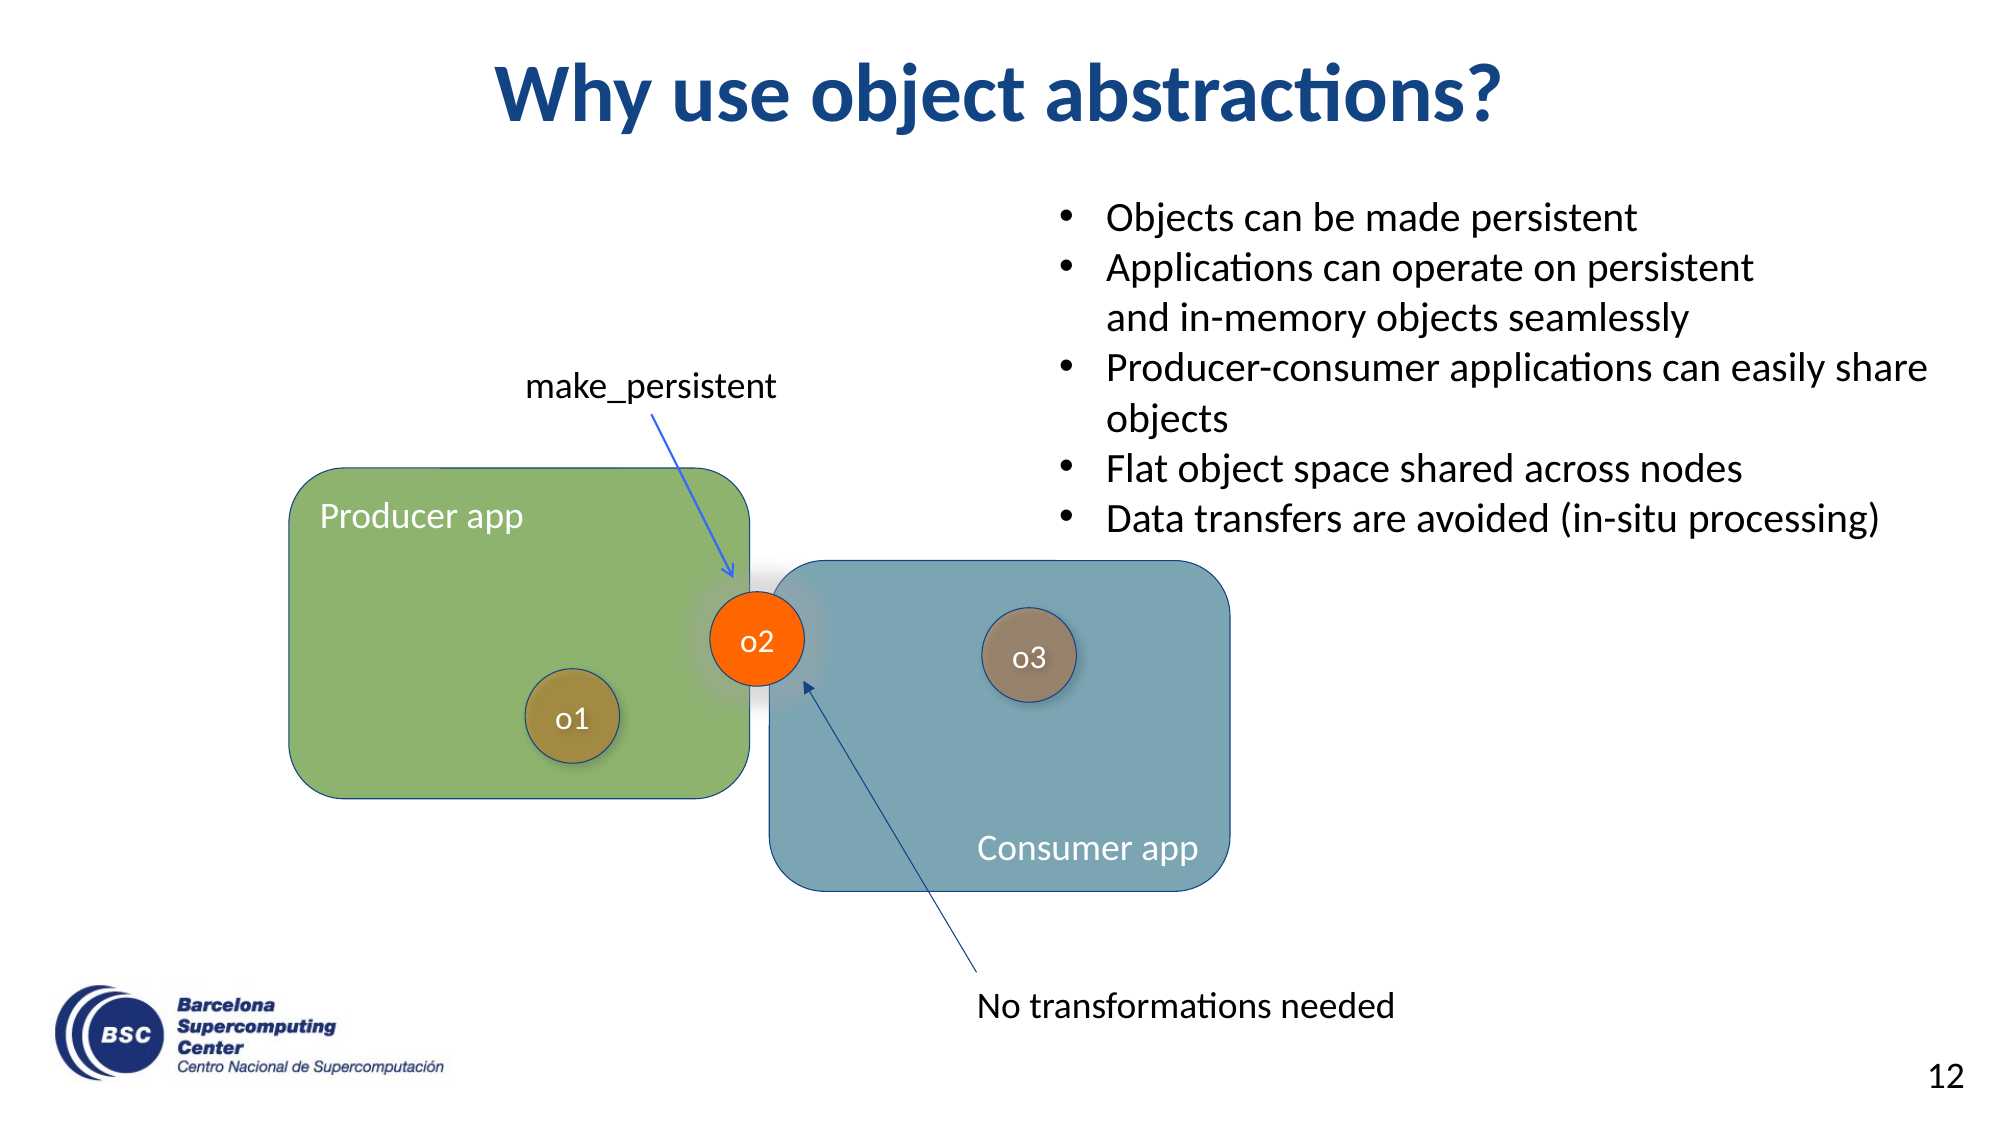

# Why use object abstractions?
Objects can be made persistent
Applications can operate on persistent
and in-memory objects seamlessly
Producer-consumer applications can easily share objects
Flat object space shared across nodes
Data transfers are avoided (in-situ processing)
make_persistent
Producer app
Consumer app
o2
o3
o1
o1
No transformations needed